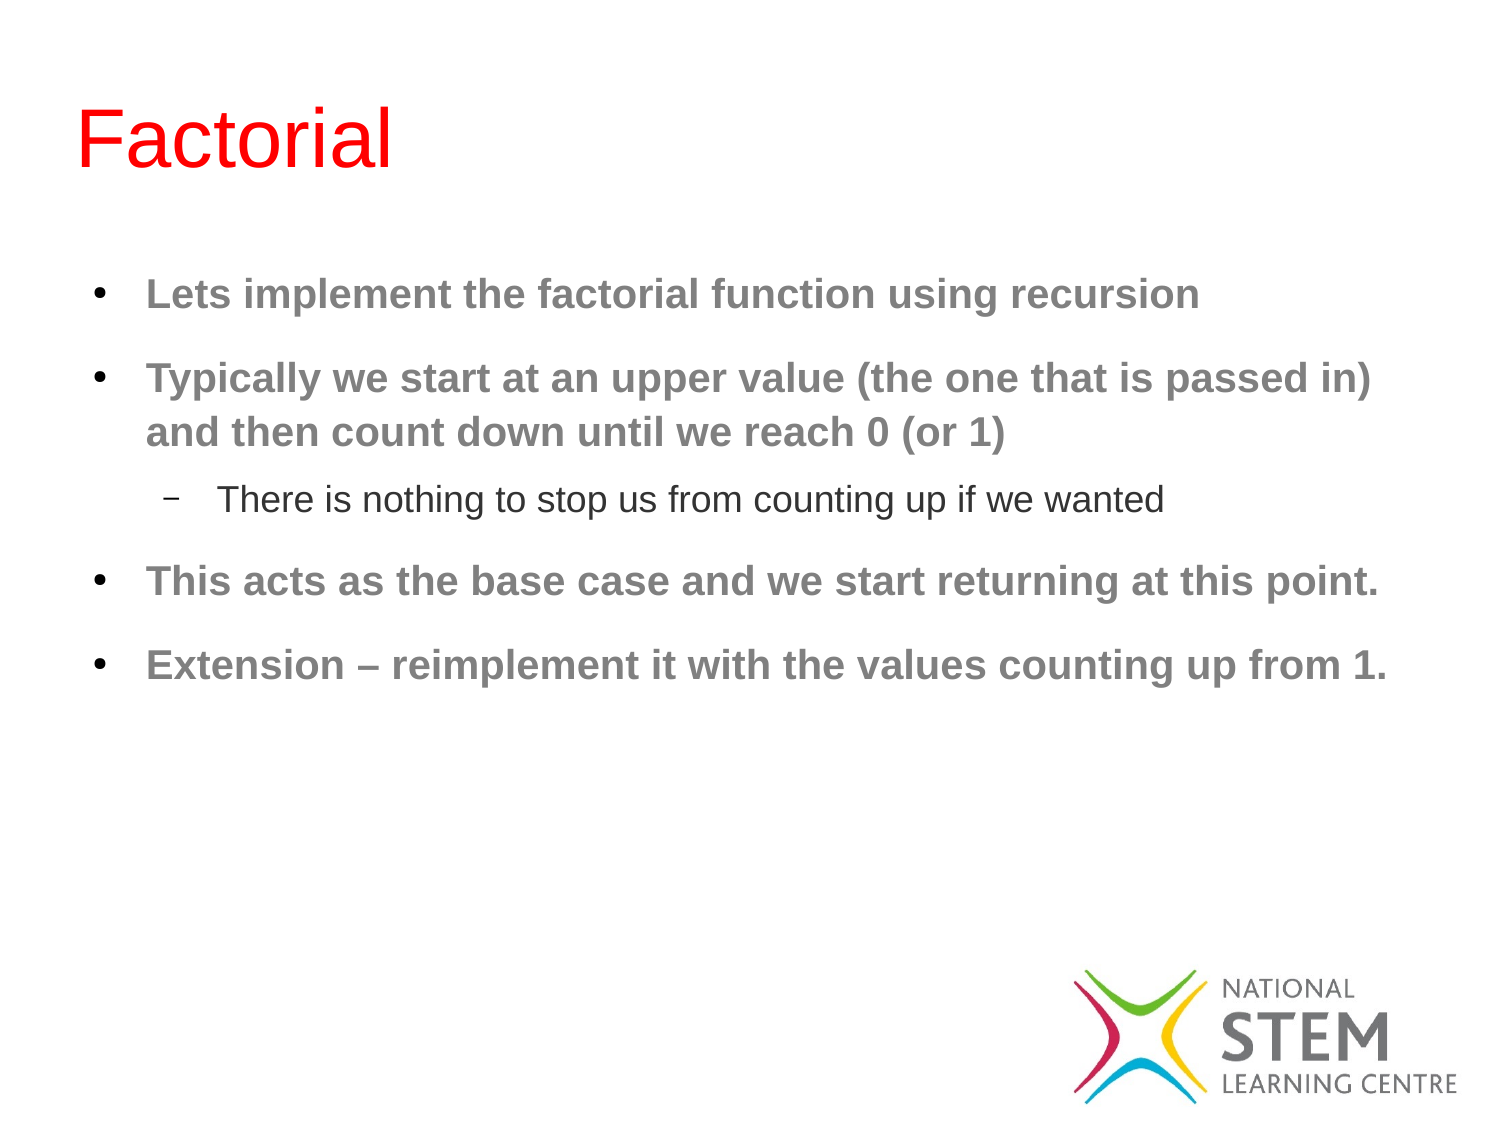

# Factorial
Lets implement the factorial function using recursion
Typically we start at an upper value (the one that is passed in) and then count down until we reach 0 (or 1)
There is nothing to stop us from counting up if we wanted
This acts as the base case and we start returning at this point.
Extension – reimplement it with the values counting up from 1.